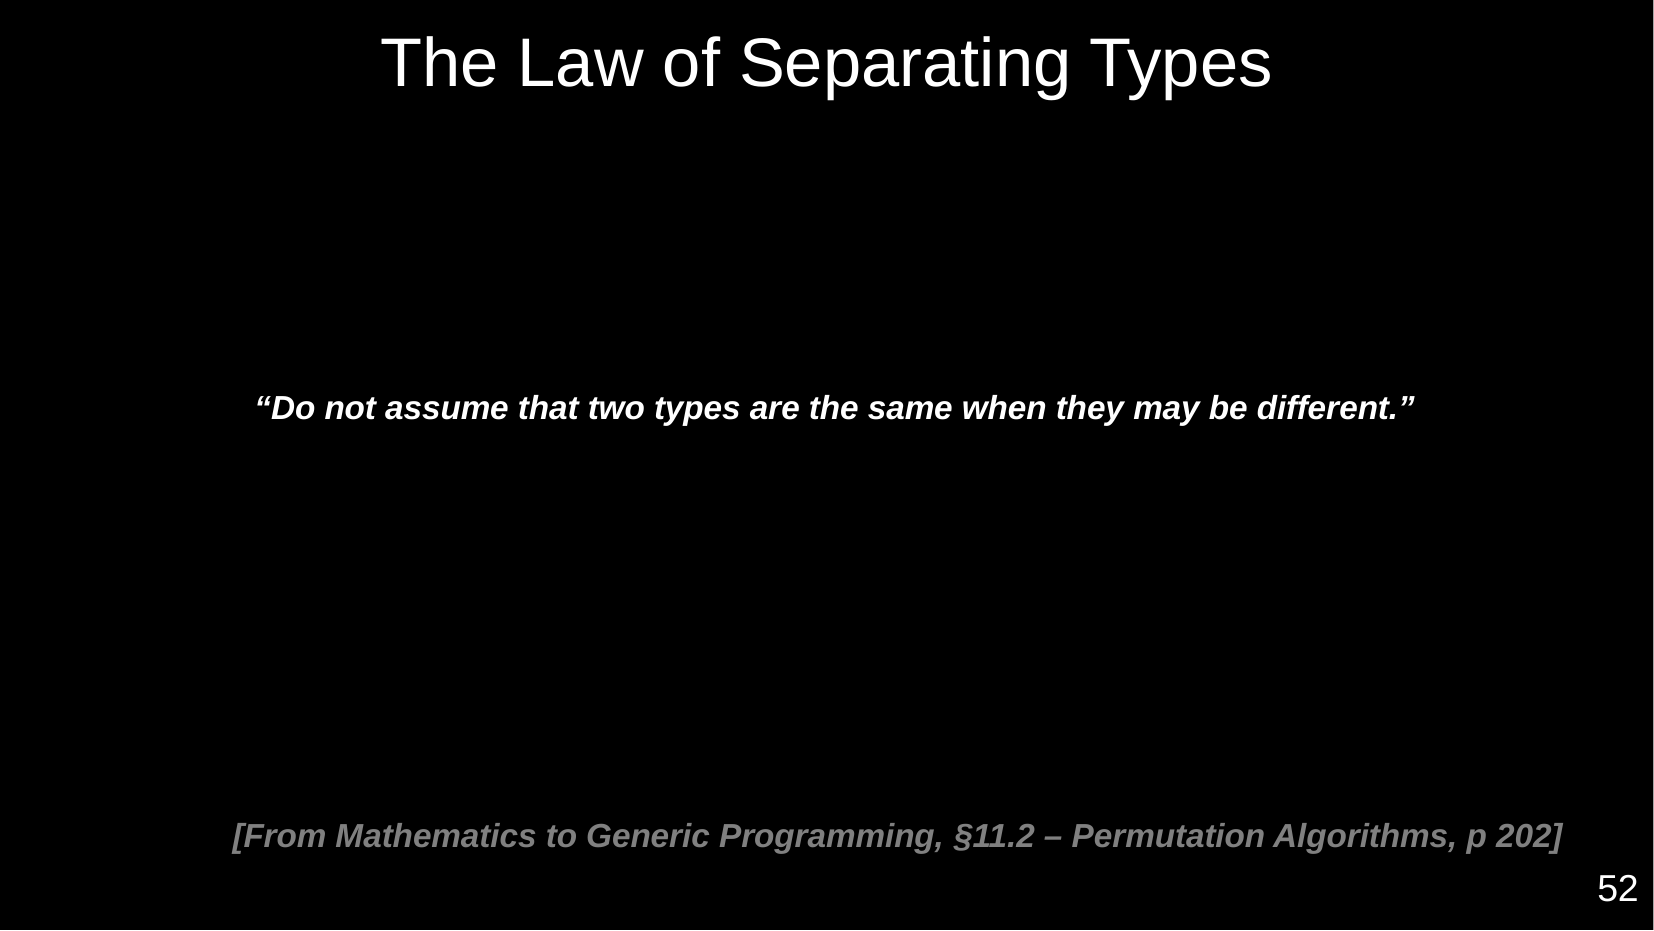

# The Law of Separating Types
“Do not assume that two types are the same when they may be different.”
[From Mathematics to Generic Programming, §11.2 – Permutation Algorithms, p 202]